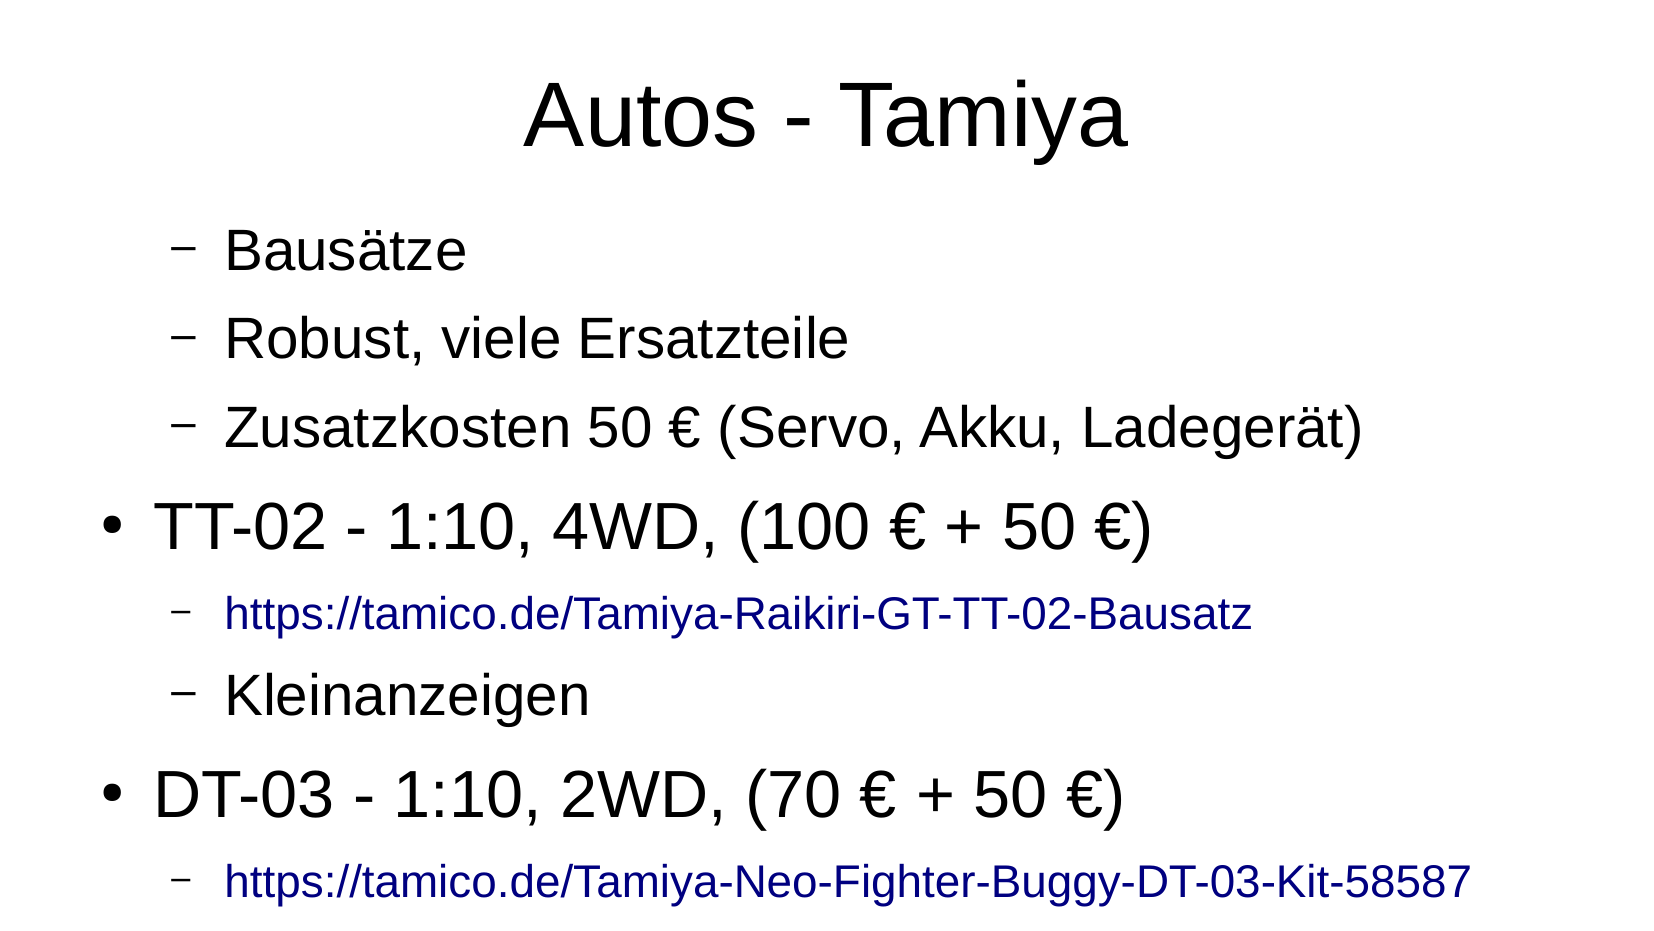

# Autos - Tamiya
Bausätze
Robust, viele Ersatzteile
Zusatzkosten 50 € (Servo, Akku, Ladegerät)
TT-02 - 1:10, 4WD, (100 € + 50 €)
https://tamico.de/Tamiya-Raikiri-GT-TT-02-Bausatz
Kleinanzeigen
DT-03 - 1:10, 2WD, (70 € + 50 €)
https://tamico.de/Tamiya-Neo-Fighter-Buggy-DT-03-Kit-58587